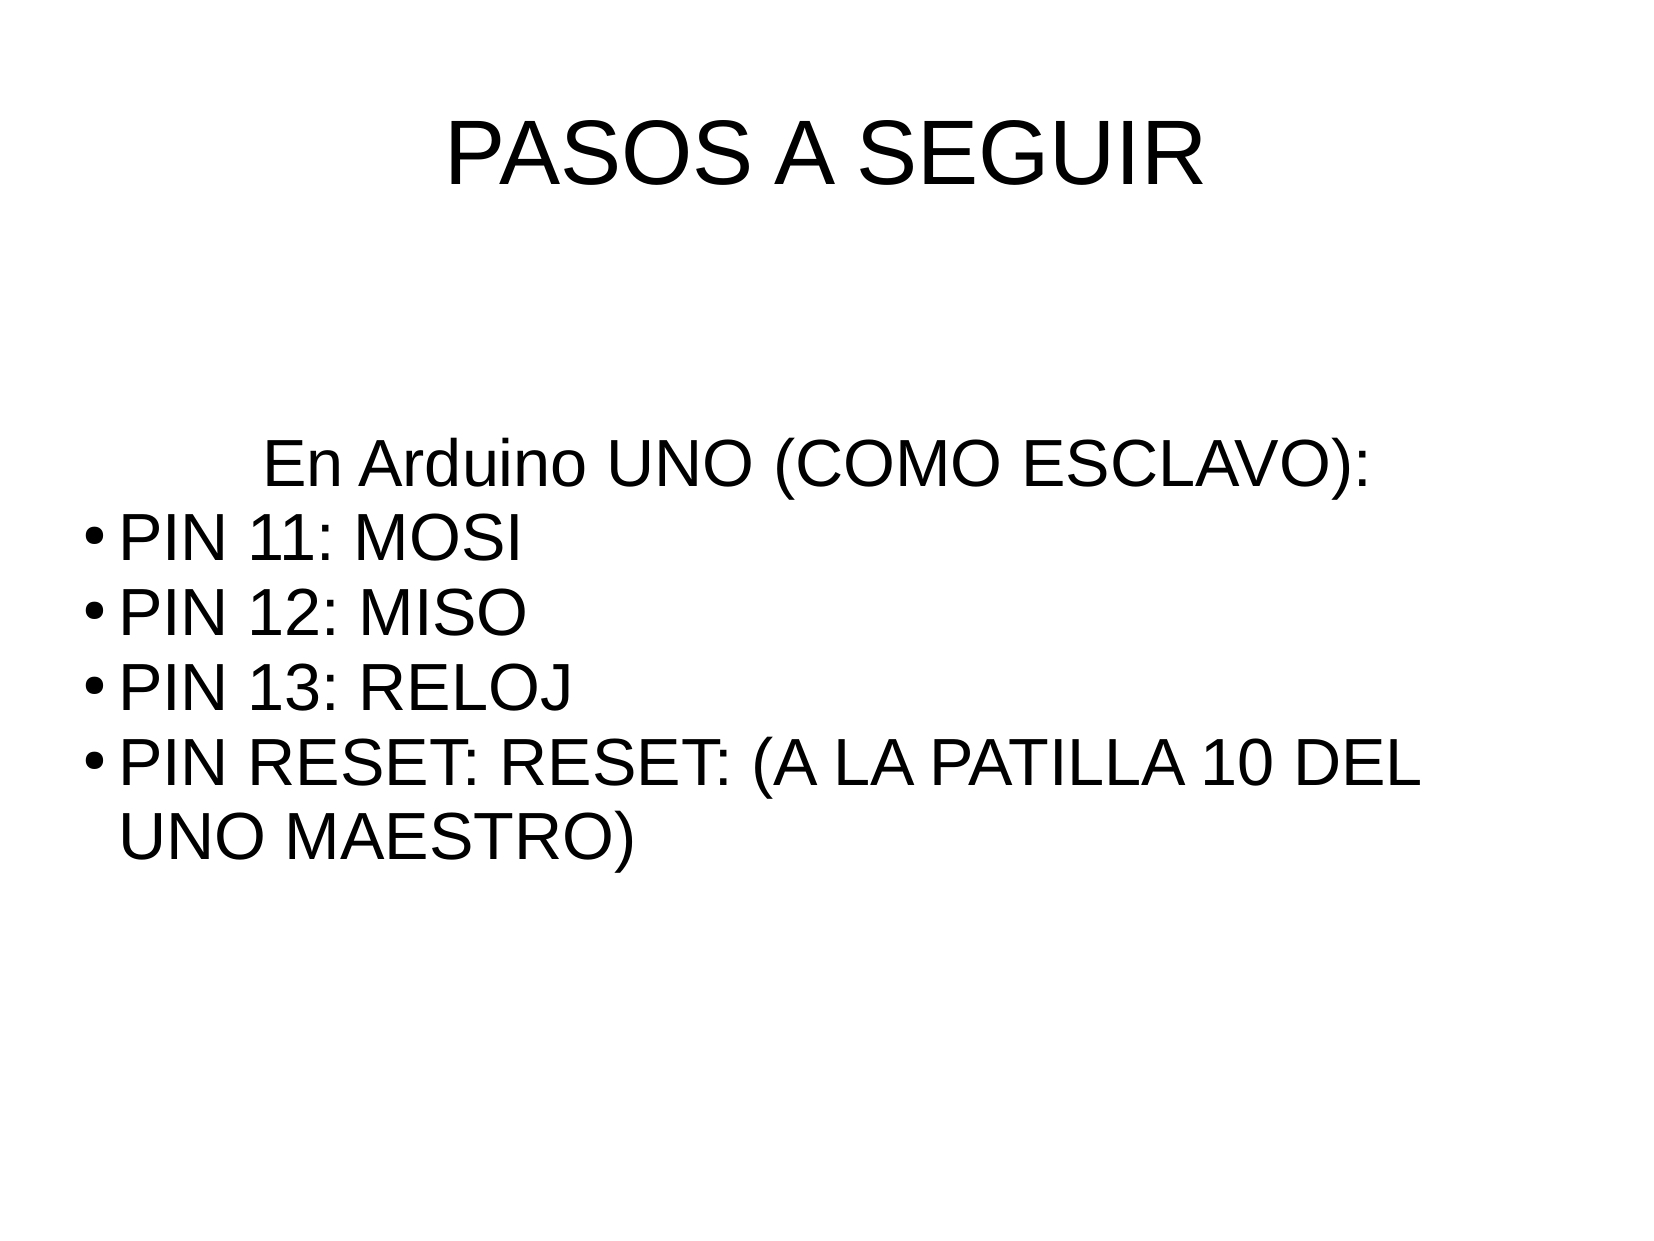

# PASOS A SEGUIR
En Arduino UNO (COMO ESCLAVO):
PIN 11: MOSI
PIN 12: MISO
PIN 13: RELOJ
PIN RESET: RESET: (A LA PATILLA 10 DEL UNO MAESTRO)